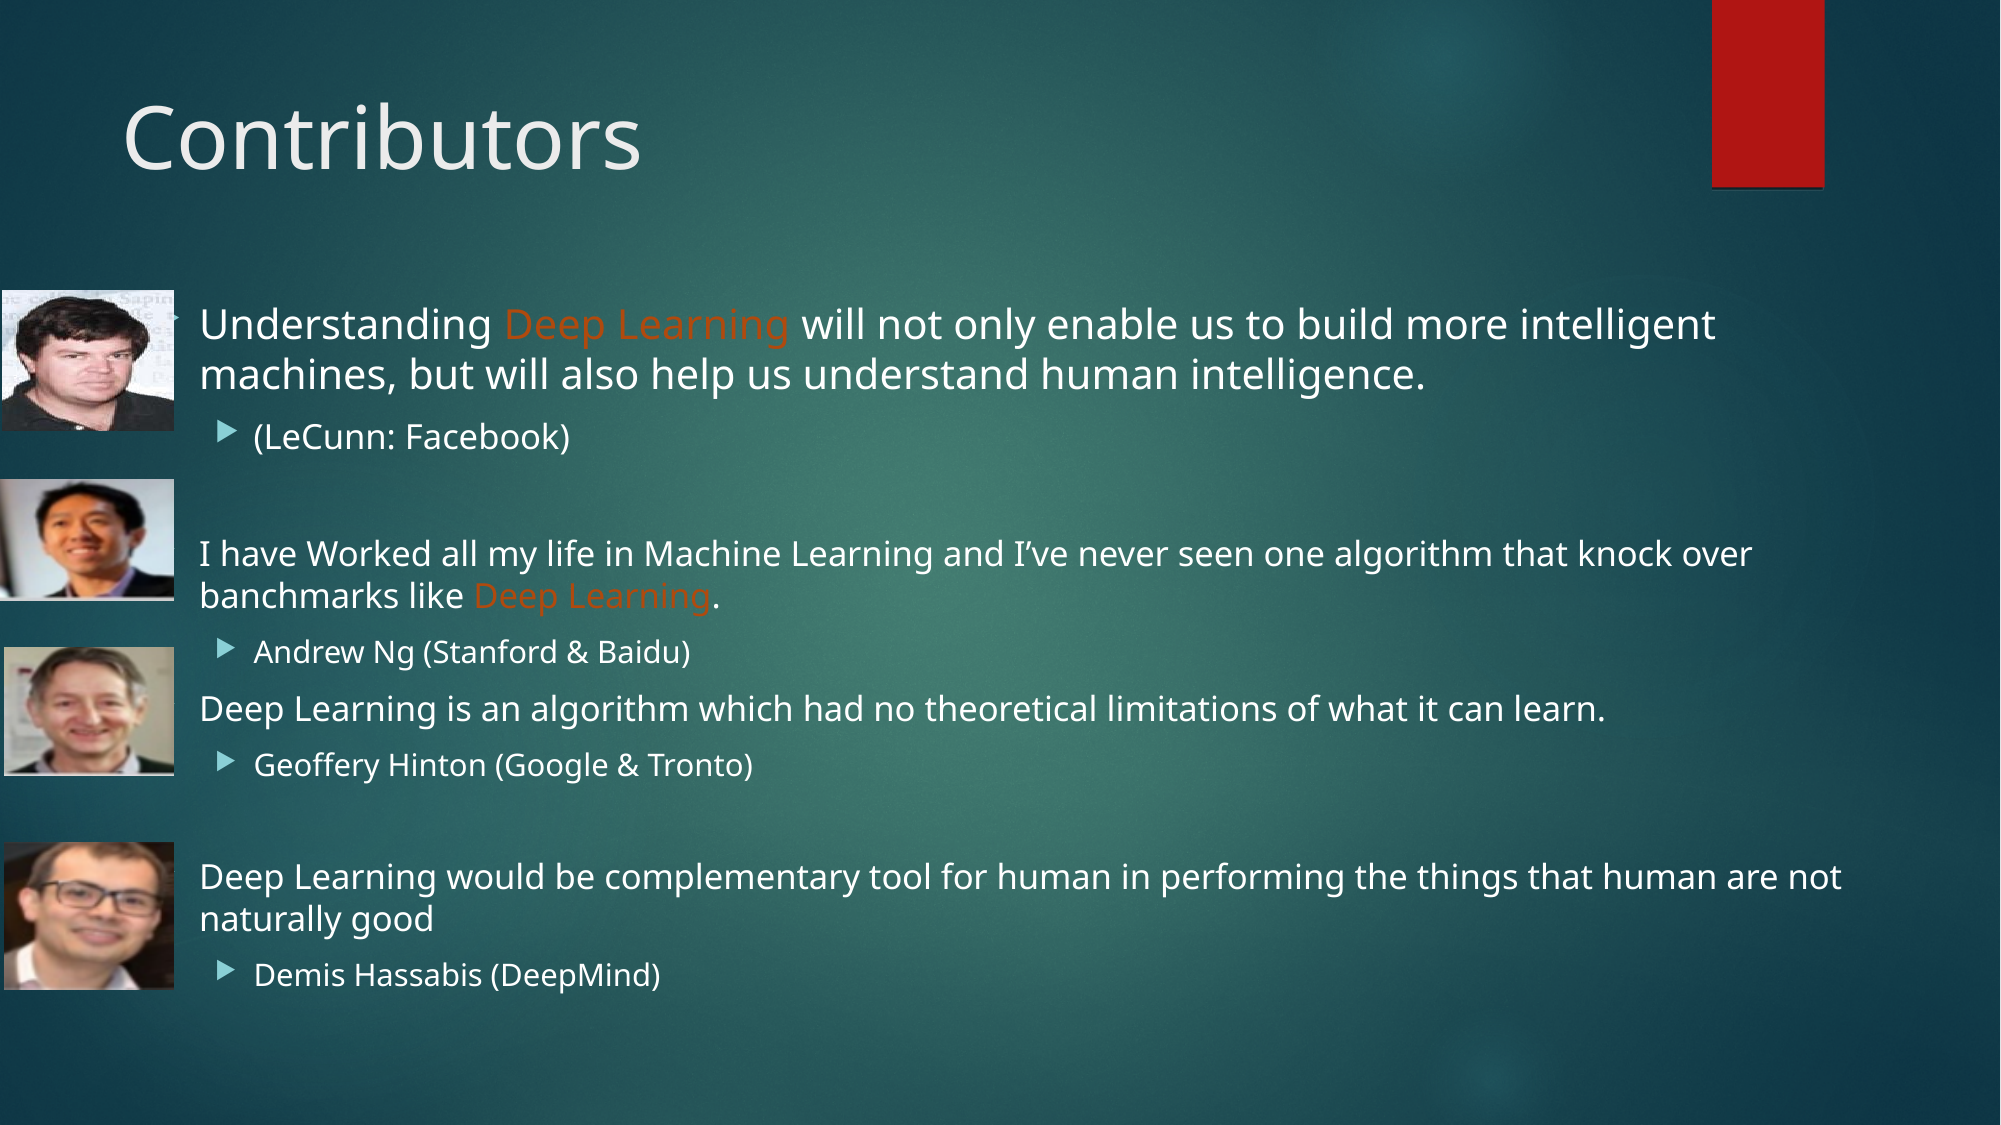

# Contributors
Understanding Deep Learning will not only enable us to build more intelligent machines, but will also help us understand human intelligence.
(LeCunn: Facebook)
I have Worked all my life in Machine Learning and I’ve never seen one algorithm that knock over banchmarks like Deep Learning.
Andrew Ng (Stanford & Baidu)
Deep Learning is an algorithm which had no theoretical limitations of what it can learn.
Geoffery Hinton (Google & Tronto)
Deep Learning would be complementary tool for human in performing the things that human are not naturally good
Demis Hassabis (DeepMind)